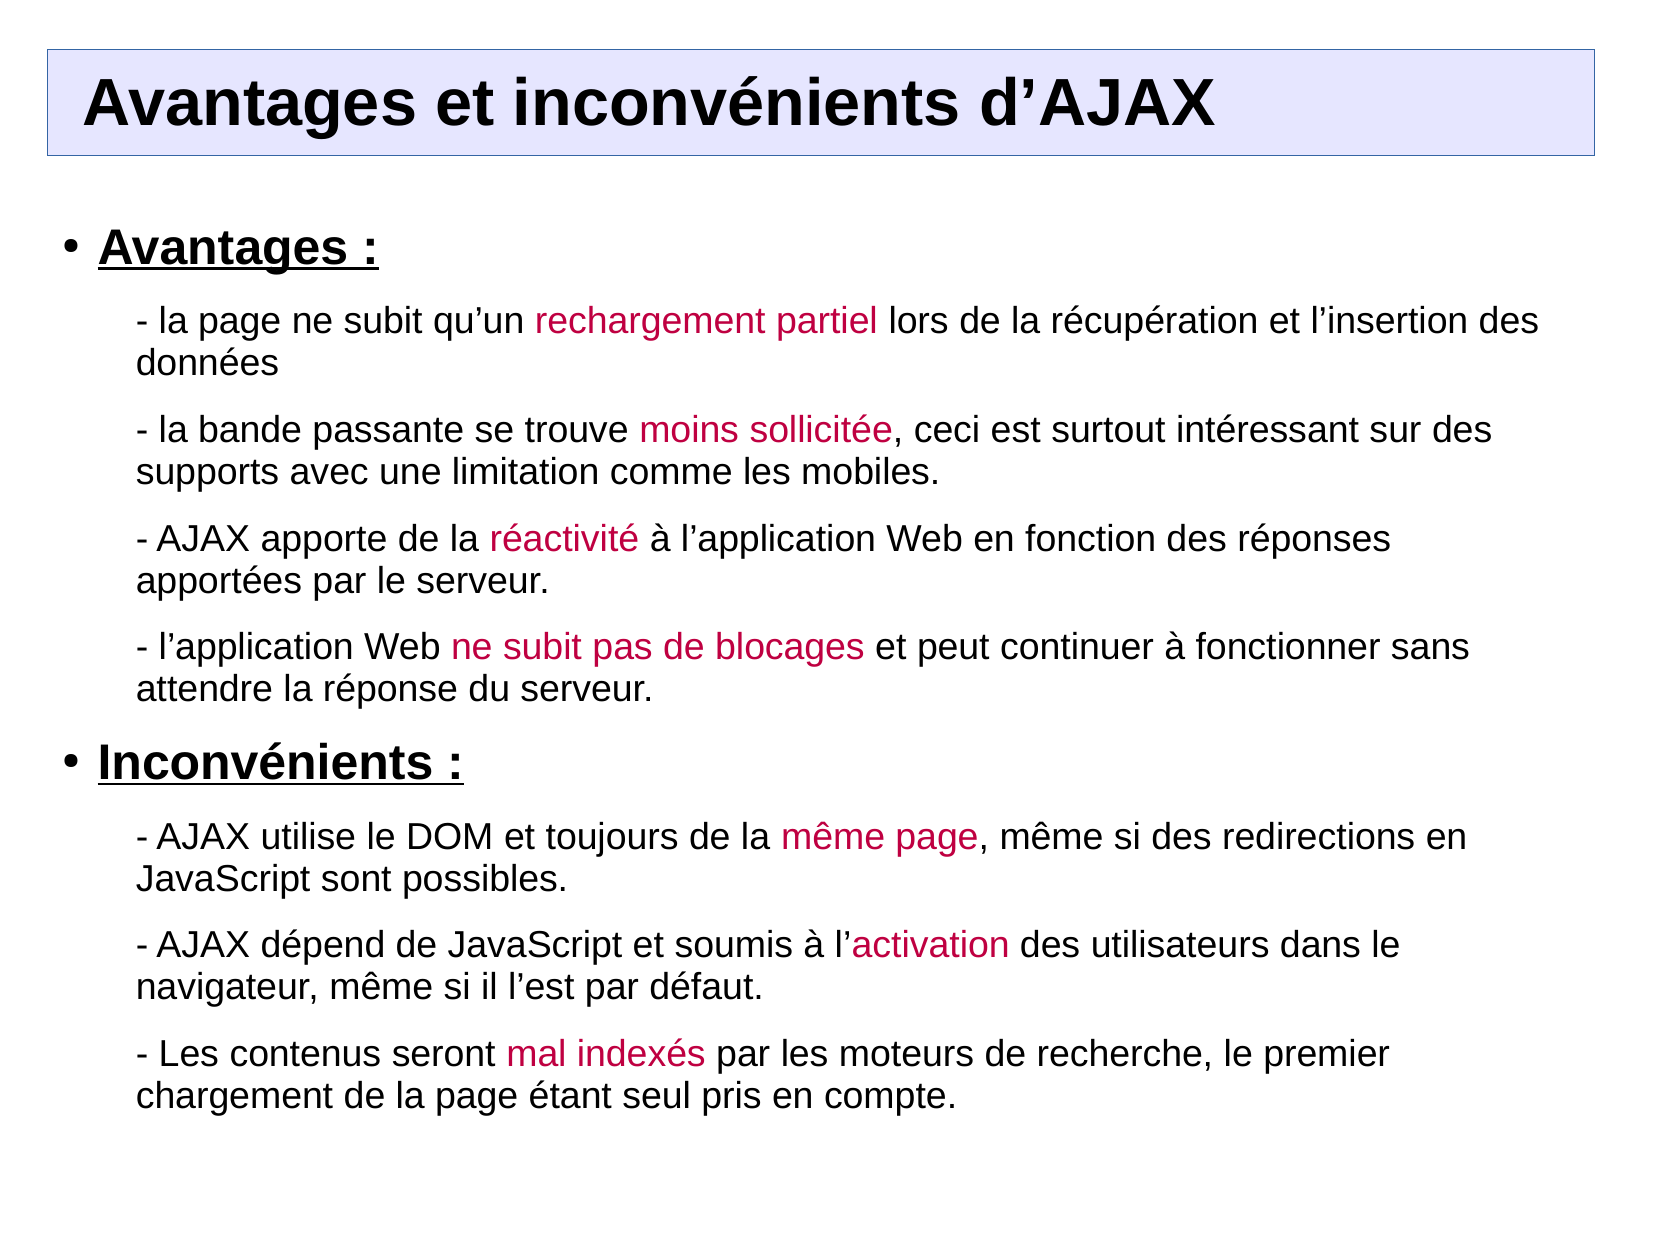

# Avantages et inconvénients d’AJAX
Avantages :
	- la page ne subit qu’un rechargement partiel lors de la récupération et l’insertion des 	données
	- la bande passante se trouve moins sollicitée, ceci est surtout intéressant sur des 		supports avec une limitation comme les mobiles.
	- AJAX apporte de la réactivité à l’application Web en fonction des réponses 			apportées par le serveur.
	- l’application Web ne subit pas de blocages et peut continuer à fonctionner sans 		attendre la réponse du serveur.
Inconvénients :
	- AJAX utilise le DOM et toujours de la même page, même si des redirections en 		JavaScript sont possibles.
	- AJAX dépend de JavaScript et soumis à l’activation des utilisateurs dans le 			navigateur, même si il l’est par défaut.
	- Les contenus seront mal indexés par les moteurs de recherche, le premier 			chargement de la page étant seul pris en compte.